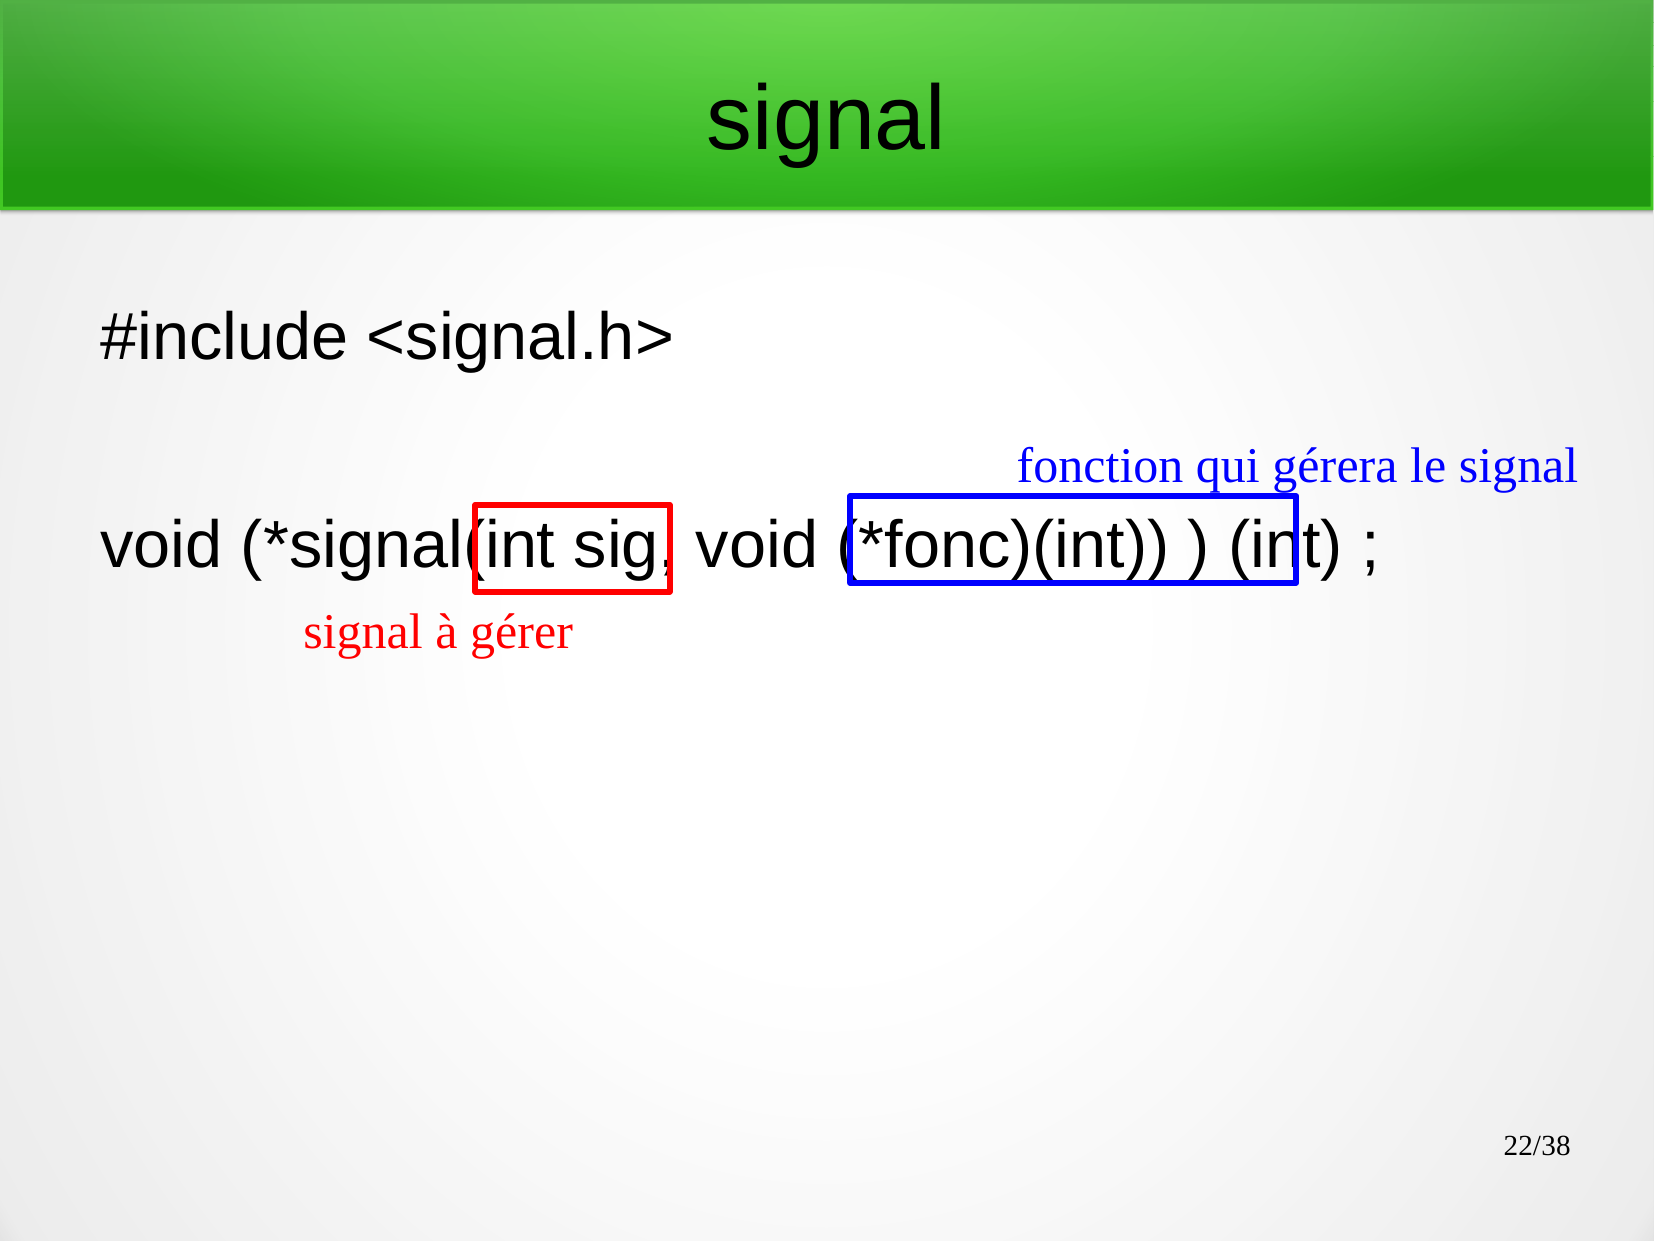

# signal
#include <signal.h>
void (*signal(int sig, void (*fonc)(int)) ) (int) ;
fonction qui gérera le signal
signal à gérer
22